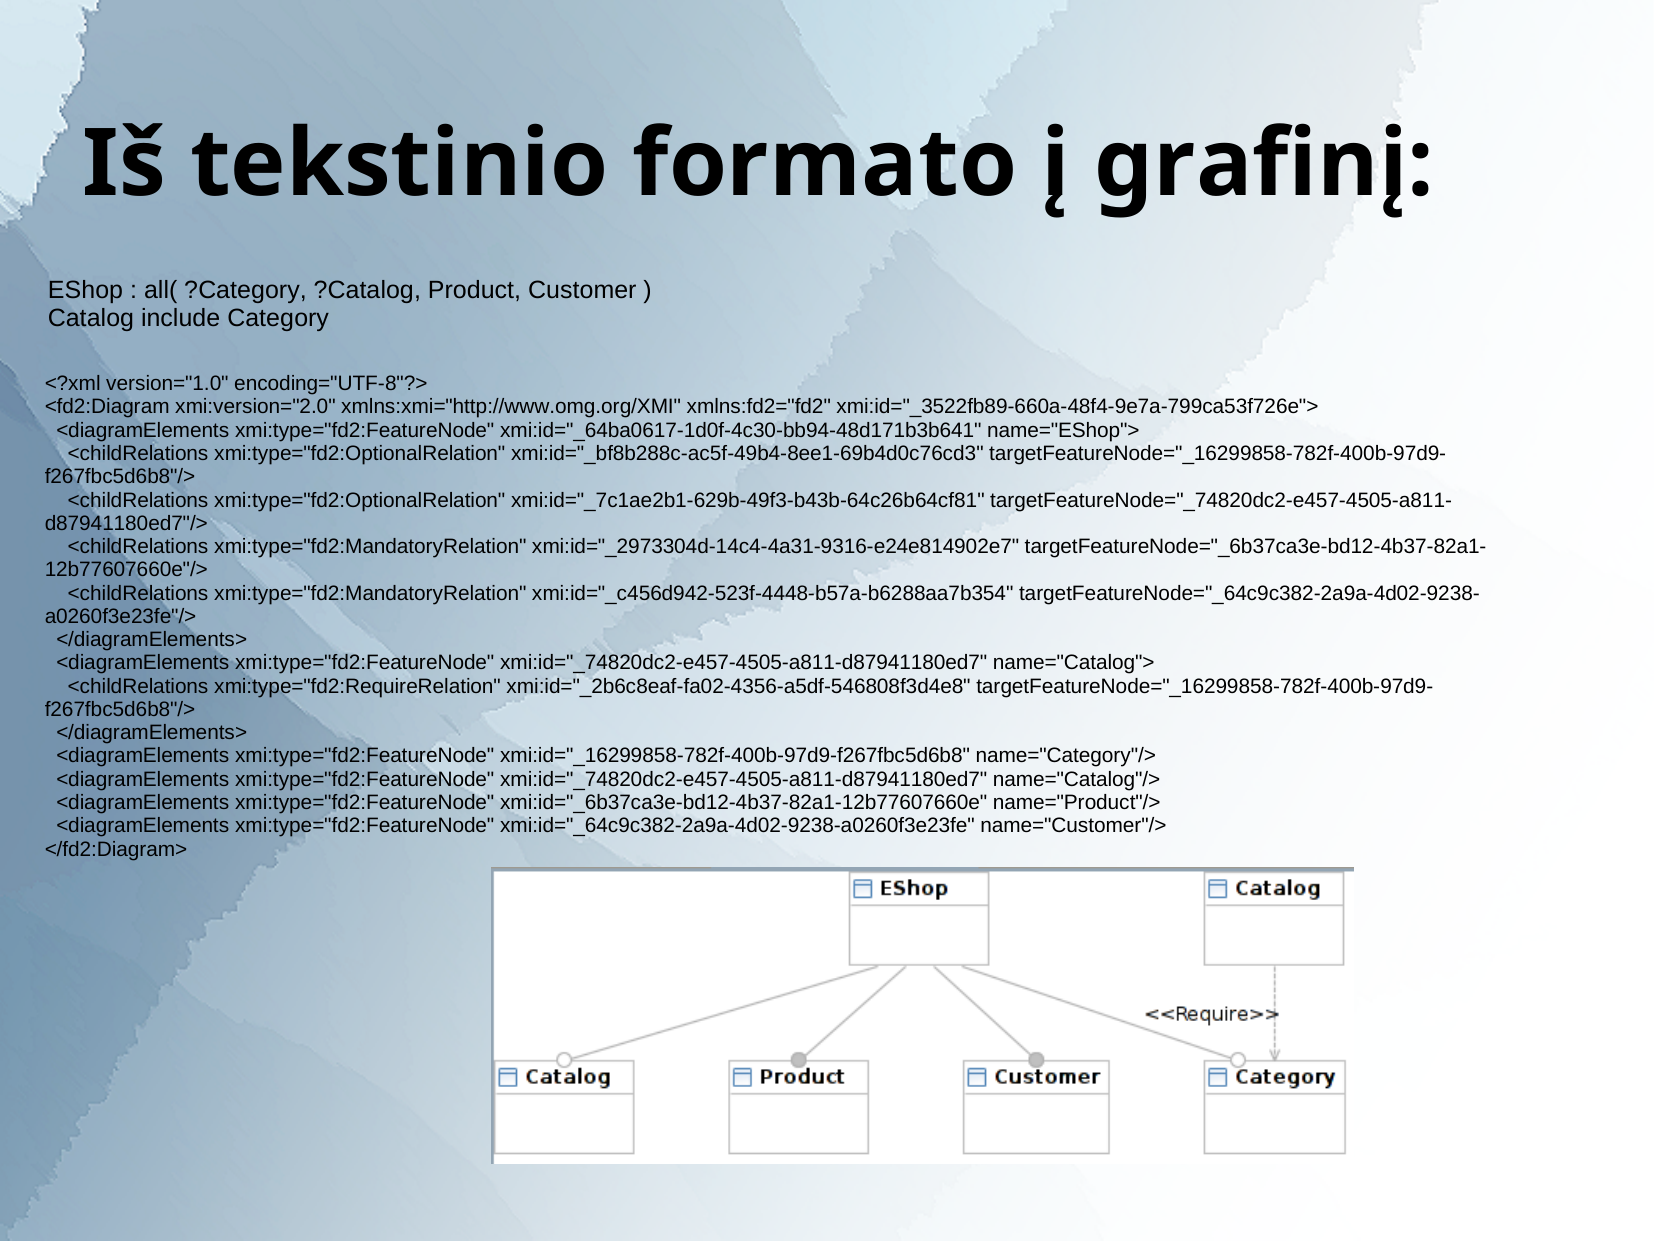

# Iš tekstinio formato į grafinį:
EShop : all( ?Category, ?Catalog, Product, Customer )
Catalog include Category
<?xml version="1.0" encoding="UTF-8"?>
<fd2:Diagram xmi:version="2.0" xmlns:xmi="http://www.omg.org/XMI" xmlns:fd2="fd2" xmi:id="_3522fb89-660a-48f4-9e7a-799ca53f726e">
 <diagramElements xmi:type="fd2:FeatureNode" xmi:id="_64ba0617-1d0f-4c30-bb94-48d171b3b641" name="EShop">
 <childRelations xmi:type="fd2:OptionalRelation" xmi:id="_bf8b288c-ac5f-49b4-8ee1-69b4d0c76cd3" targetFeatureNode="_16299858-782f-400b-97d9-f267fbc5d6b8"/>
 <childRelations xmi:type="fd2:OptionalRelation" xmi:id="_7c1ae2b1-629b-49f3-b43b-64c26b64cf81" targetFeatureNode="_74820dc2-e457-4505-a811-d87941180ed7"/>
 <childRelations xmi:type="fd2:MandatoryRelation" xmi:id="_2973304d-14c4-4a31-9316-e24e814902e7" targetFeatureNode="_6b37ca3e-bd12-4b37-82a1-12b77607660e"/>
 <childRelations xmi:type="fd2:MandatoryRelation" xmi:id="_c456d942-523f-4448-b57a-b6288aa7b354" targetFeatureNode="_64c9c382-2a9a-4d02-9238-a0260f3e23fe"/>
 </diagramElements>
 <diagramElements xmi:type="fd2:FeatureNode" xmi:id="_74820dc2-e457-4505-a811-d87941180ed7" name="Catalog">
 <childRelations xmi:type="fd2:RequireRelation" xmi:id="_2b6c8eaf-fa02-4356-a5df-546808f3d4e8" targetFeatureNode="_16299858-782f-400b-97d9-f267fbc5d6b8"/>
 </diagramElements>
 <diagramElements xmi:type="fd2:FeatureNode" xmi:id="_16299858-782f-400b-97d9-f267fbc5d6b8" name="Category"/>
 <diagramElements xmi:type="fd2:FeatureNode" xmi:id="_74820dc2-e457-4505-a811-d87941180ed7" name="Catalog"/>
 <diagramElements xmi:type="fd2:FeatureNode" xmi:id="_6b37ca3e-bd12-4b37-82a1-12b77607660e" name="Product"/>
 <diagramElements xmi:type="fd2:FeatureNode" xmi:id="_64c9c382-2a9a-4d02-9238-a0260f3e23fe" name="Customer"/>
</fd2:Diagram>